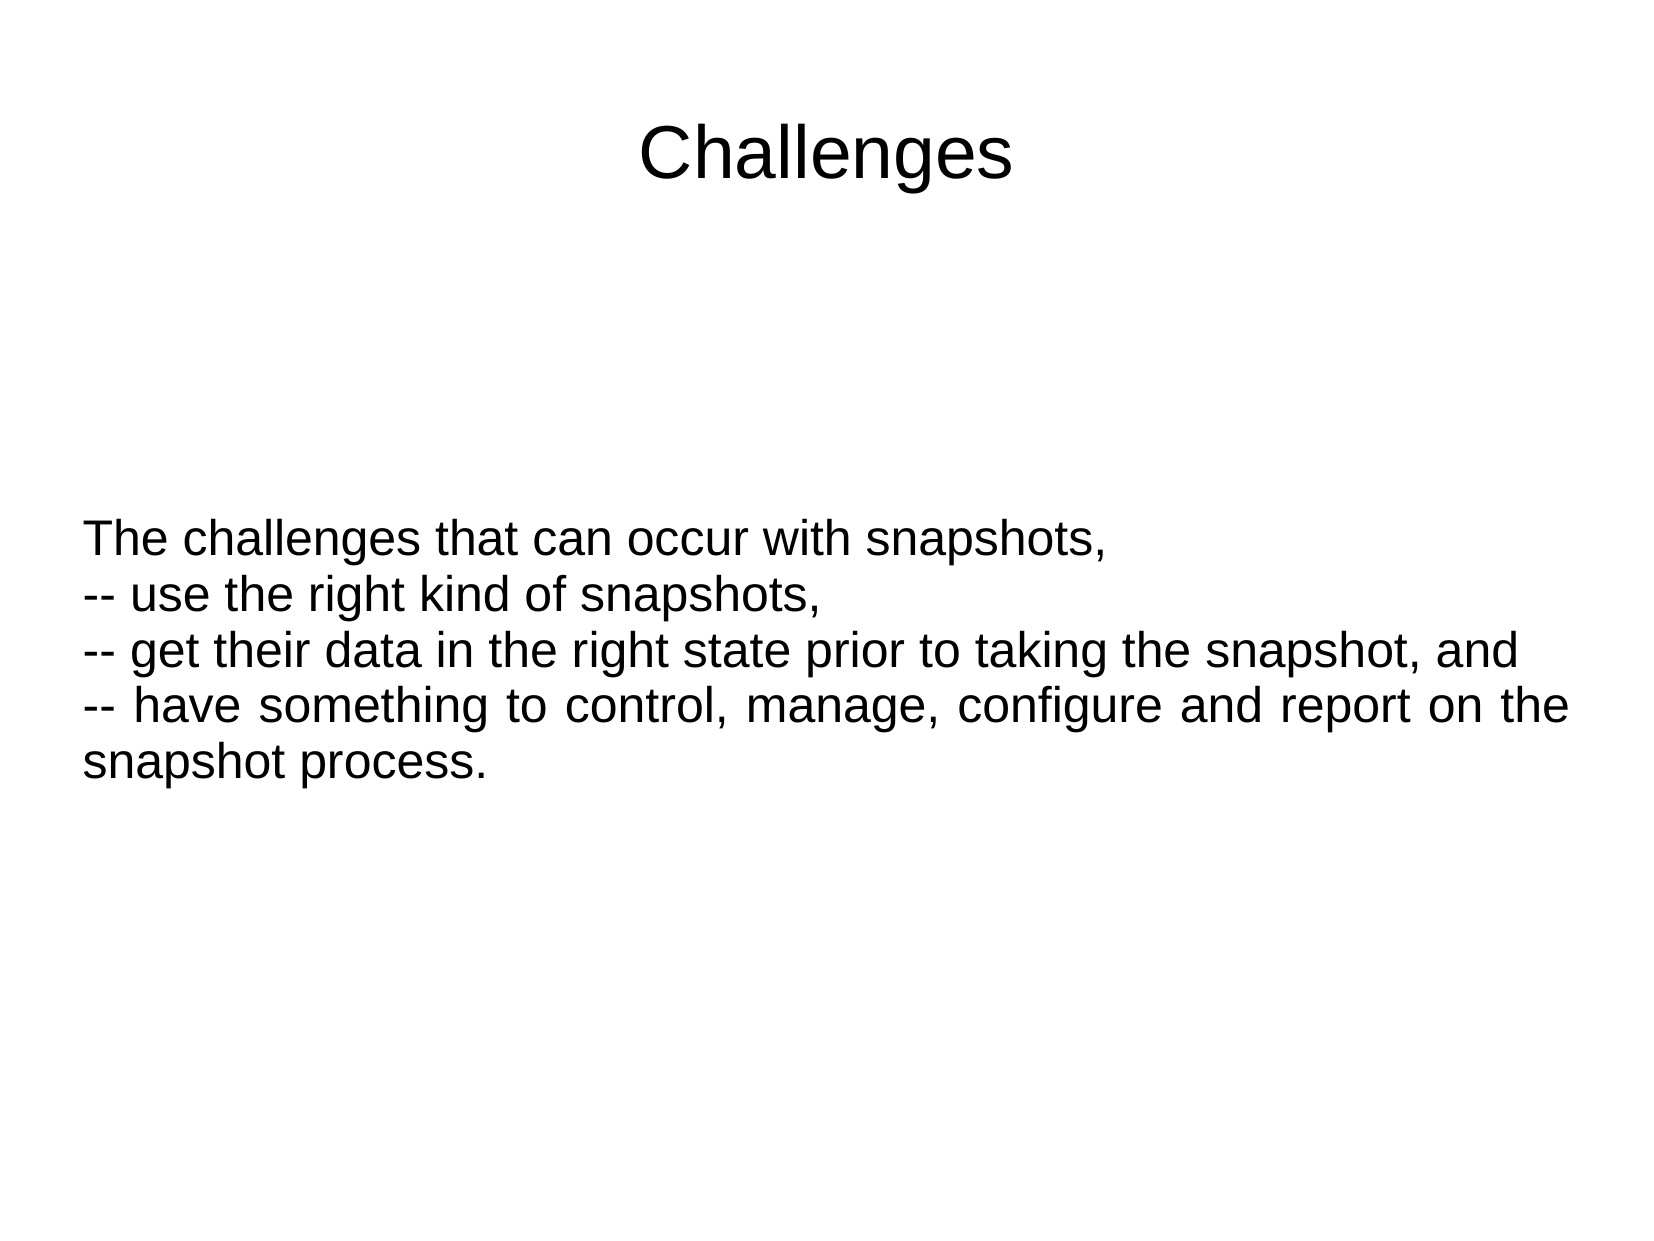

# Challenges
The challenges that can occur with snapshots,
-- use the right kind of snapshots,
-- get their data in the right state prior to taking the snapshot, and
-- have something to control, manage, configure and report on the snapshot process.